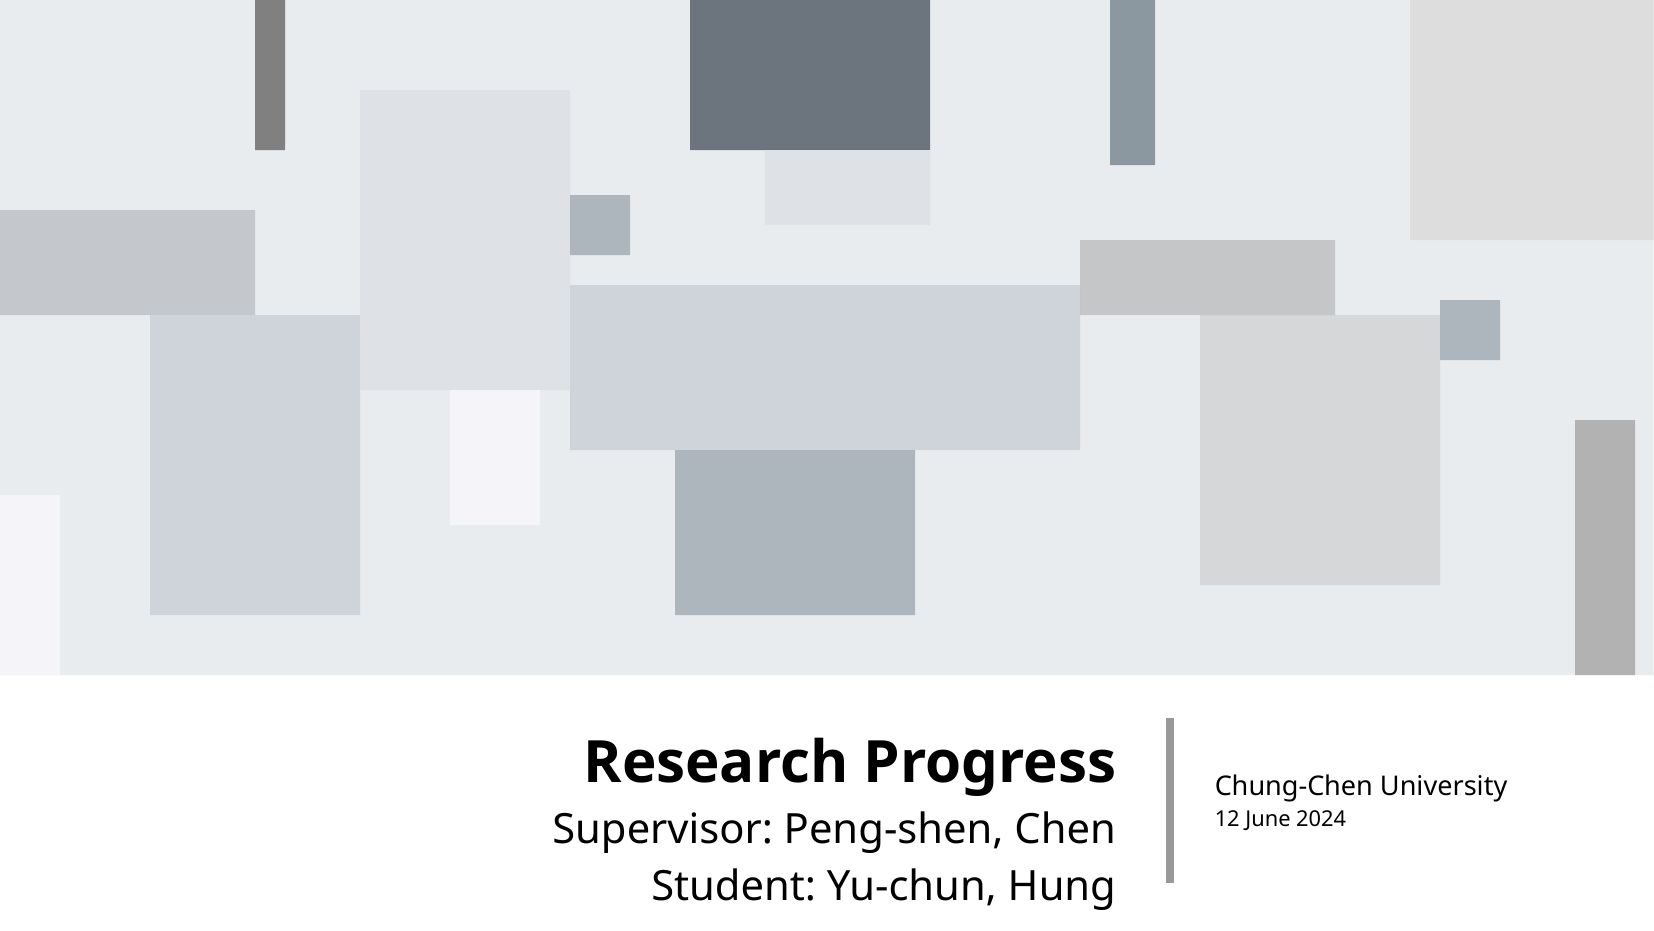

Research Progress
Supervisor: Peng-shen, Chen
Student: Yu-chun, Hung
Chung-Chen University
12 June 2024